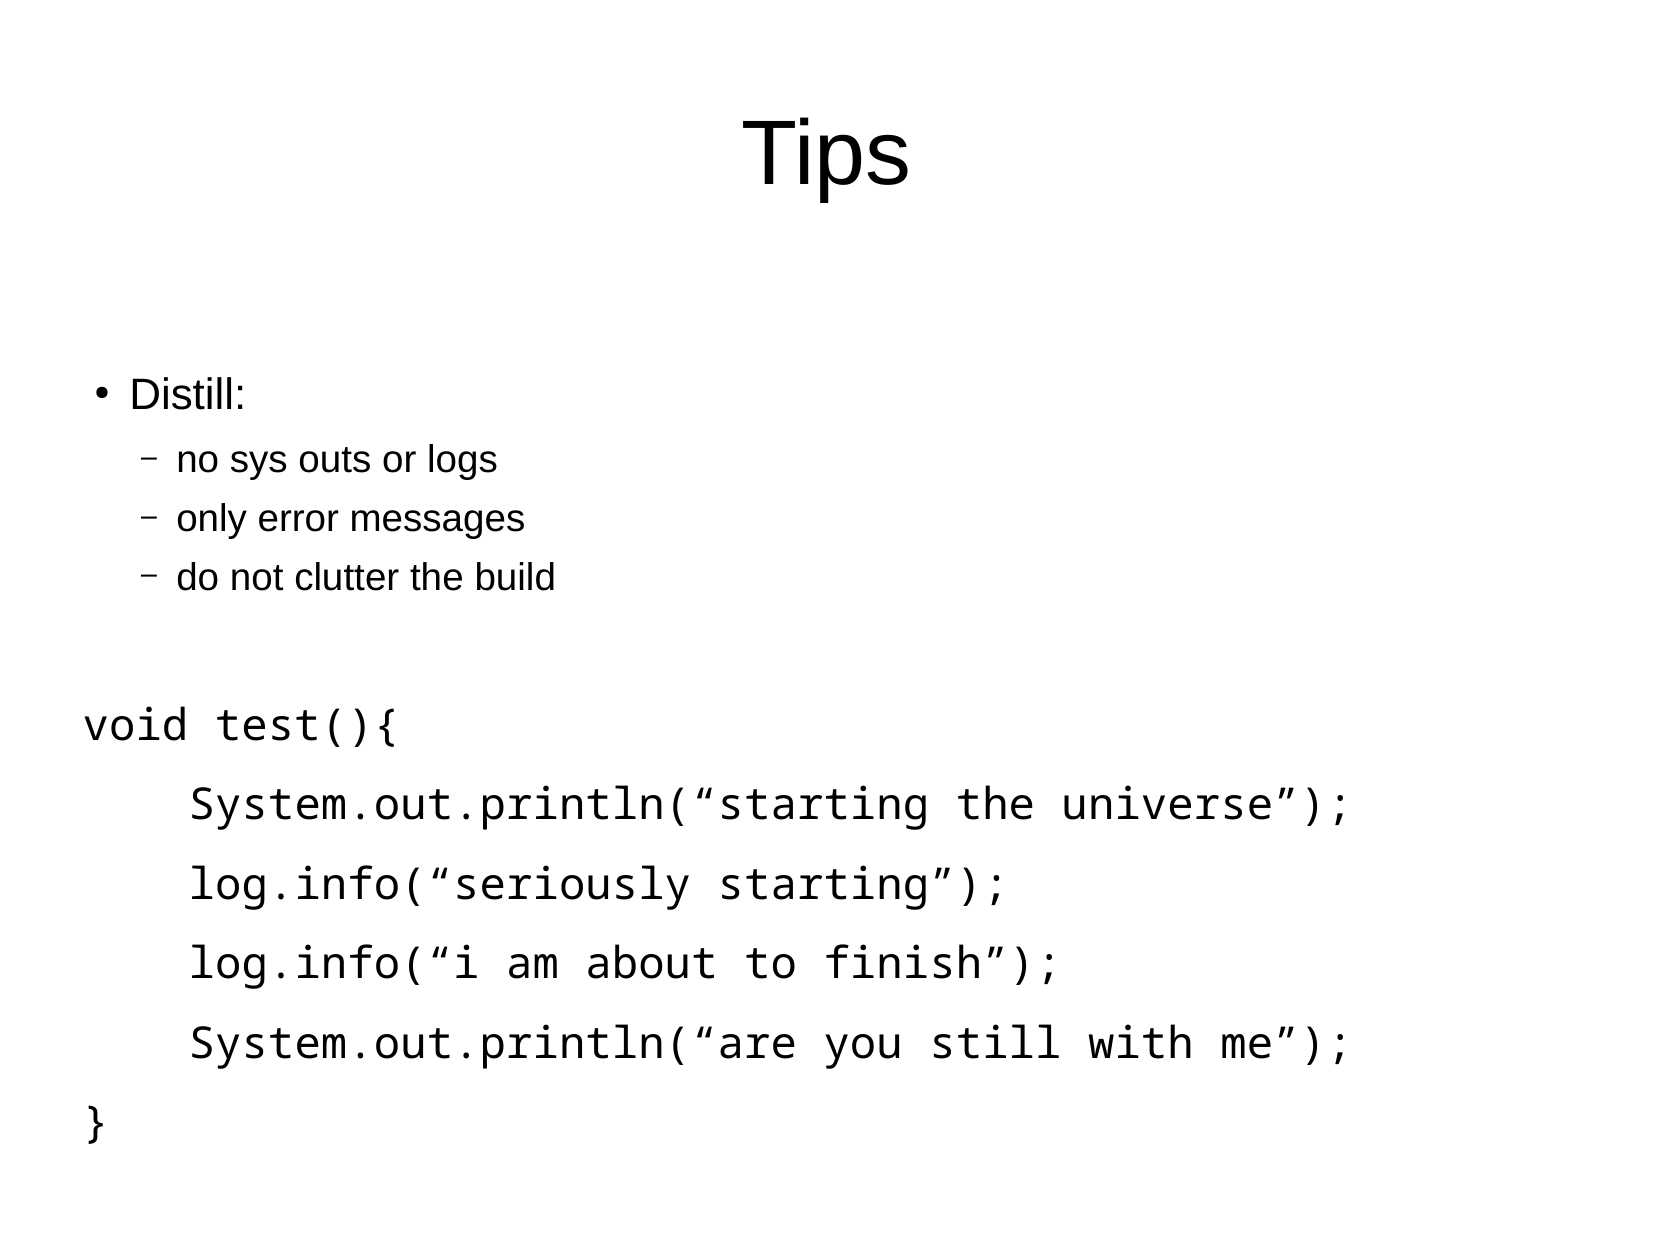

# Tips
Distill:
no sys outs or logs
only error messages
do not clutter the build
void test(){
 System.out.println(“starting the universe”);
 log.info(“seriously starting”);
 log.info(“i am about to finish”);
 System.out.println(“are you still with me”);
}